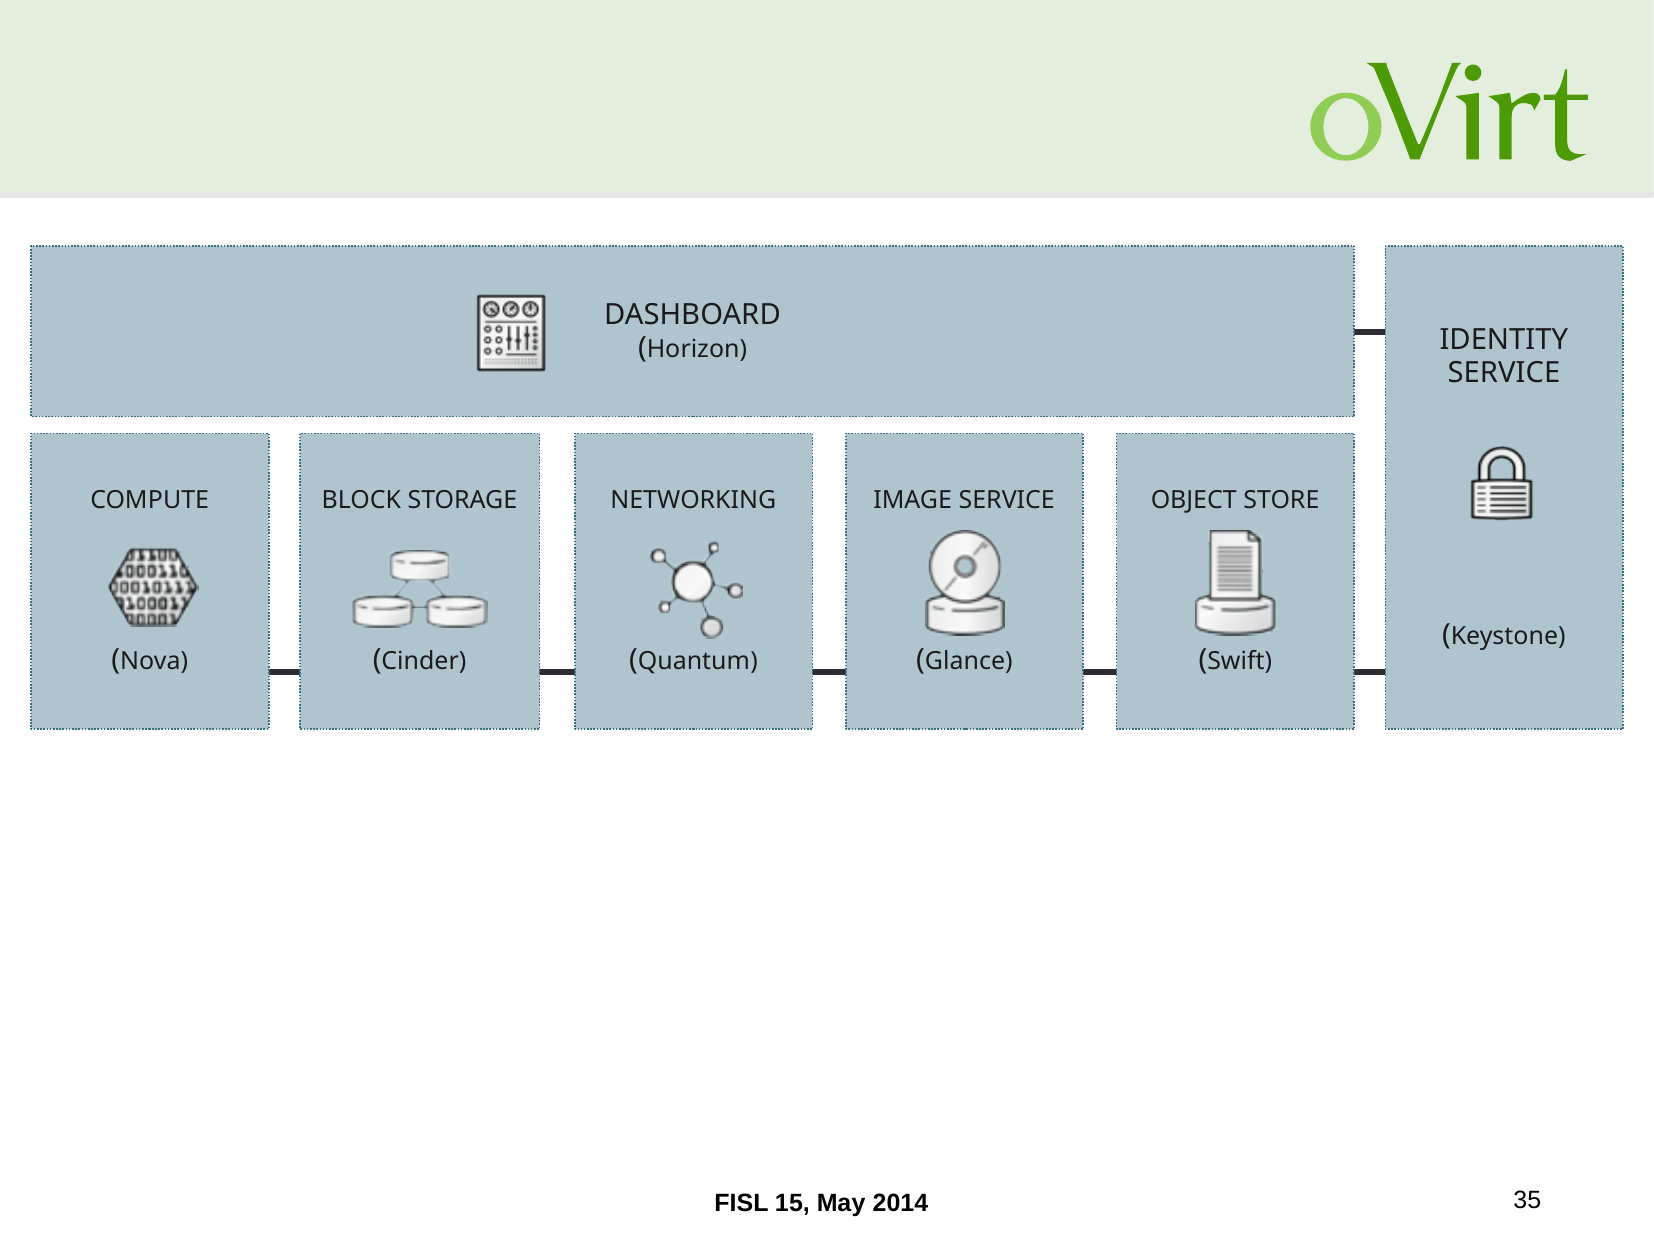

DASHBOARD
(Horizon)
IDENTITY SERVICE
(Keystone)
COMPUTE
(Nova)
BLOCK STORAGE
(Cinder)
NETWORKING
(Quantum)
IMAGE SERVICE
(Glance)
OBJECT STORE
(Swift)